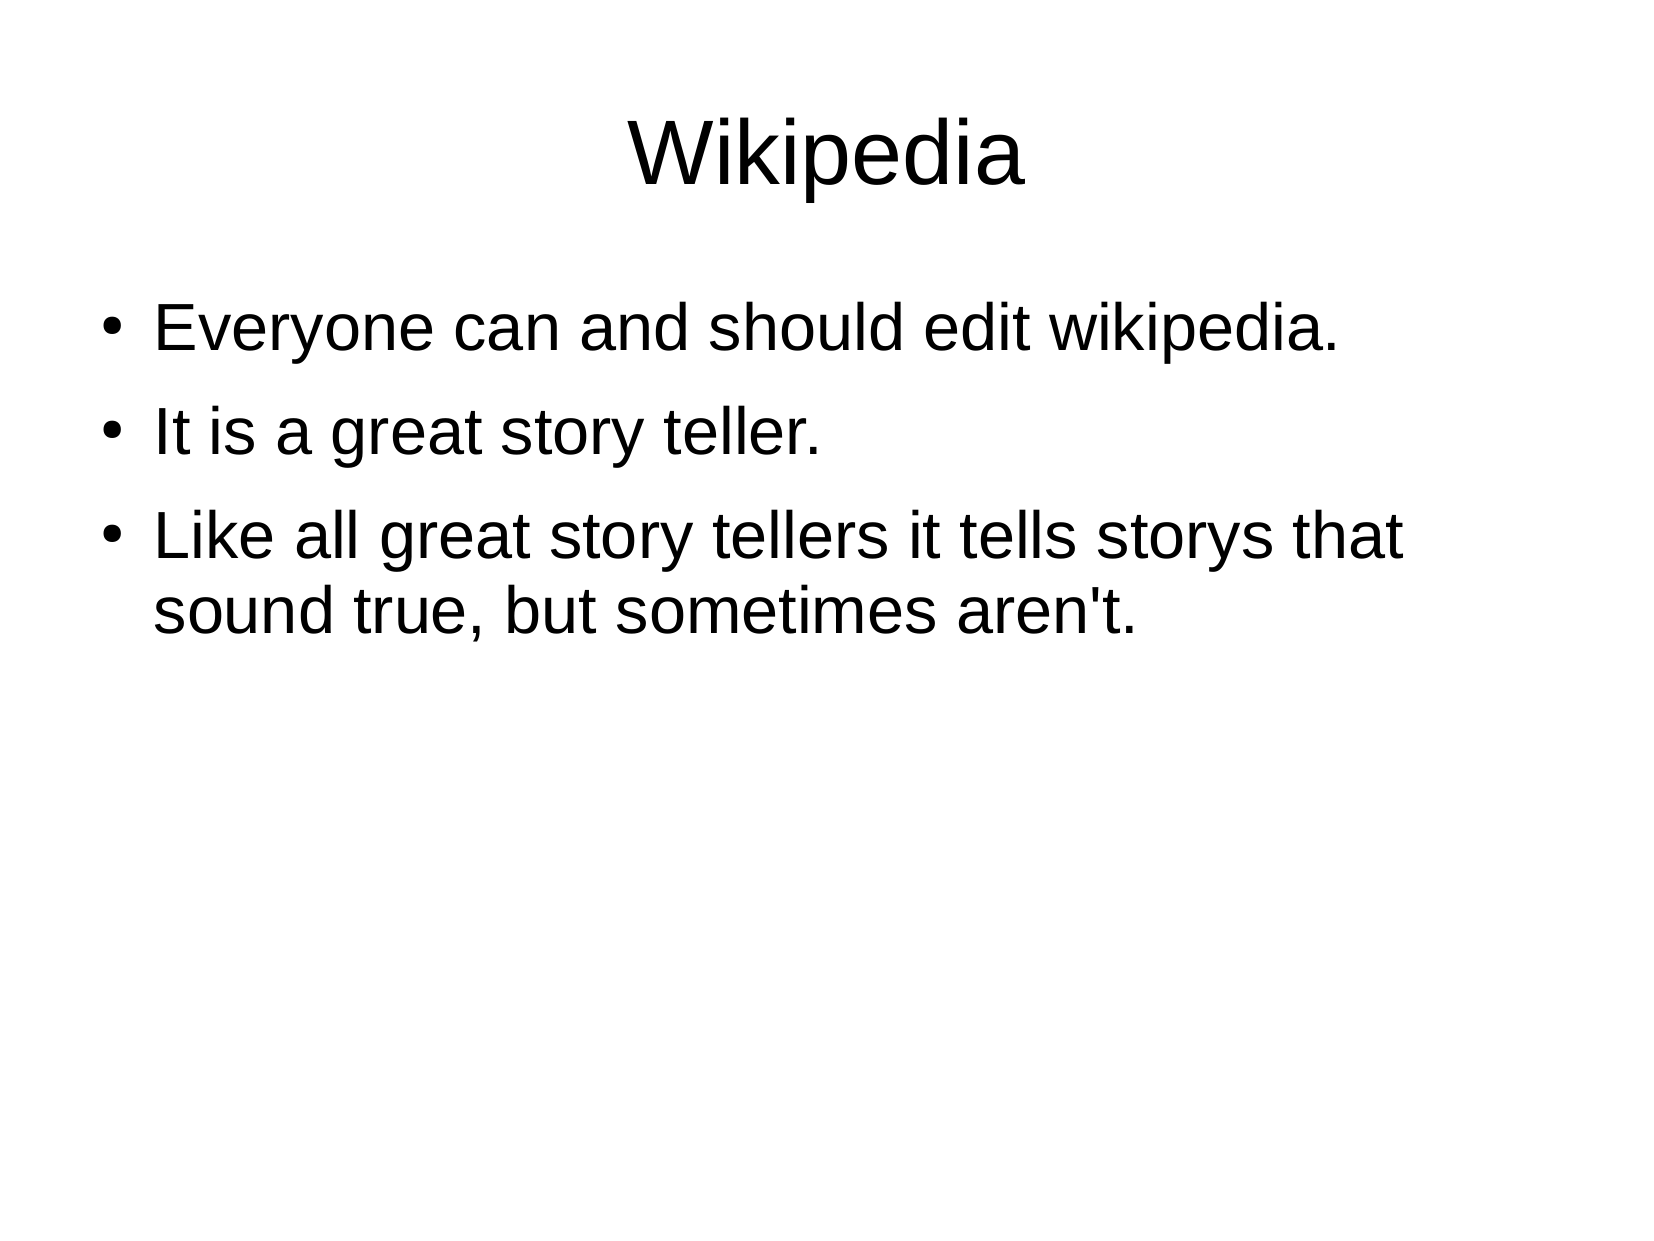

# Wikipedia
Everyone can and should edit wikipedia.
It is a great story teller.
Like all great story tellers it tells storys that sound true, but sometimes aren't.